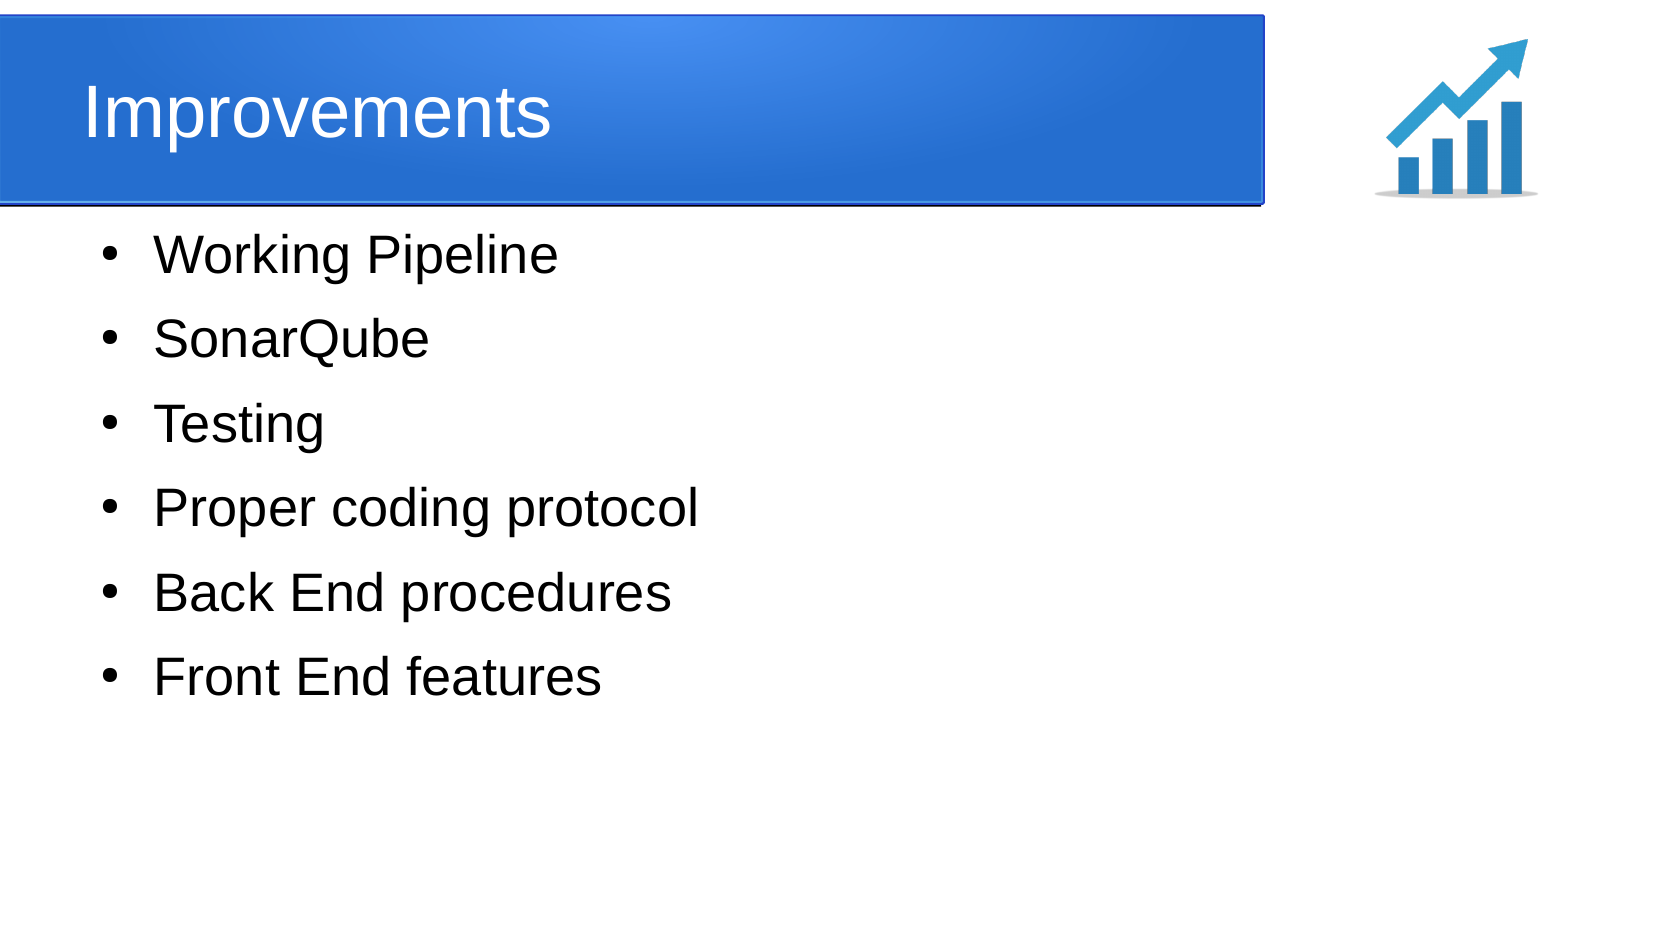

# Improvements
Working Pipeline
SonarQube
Testing
Proper coding protocol
Back End procedures
Front End features